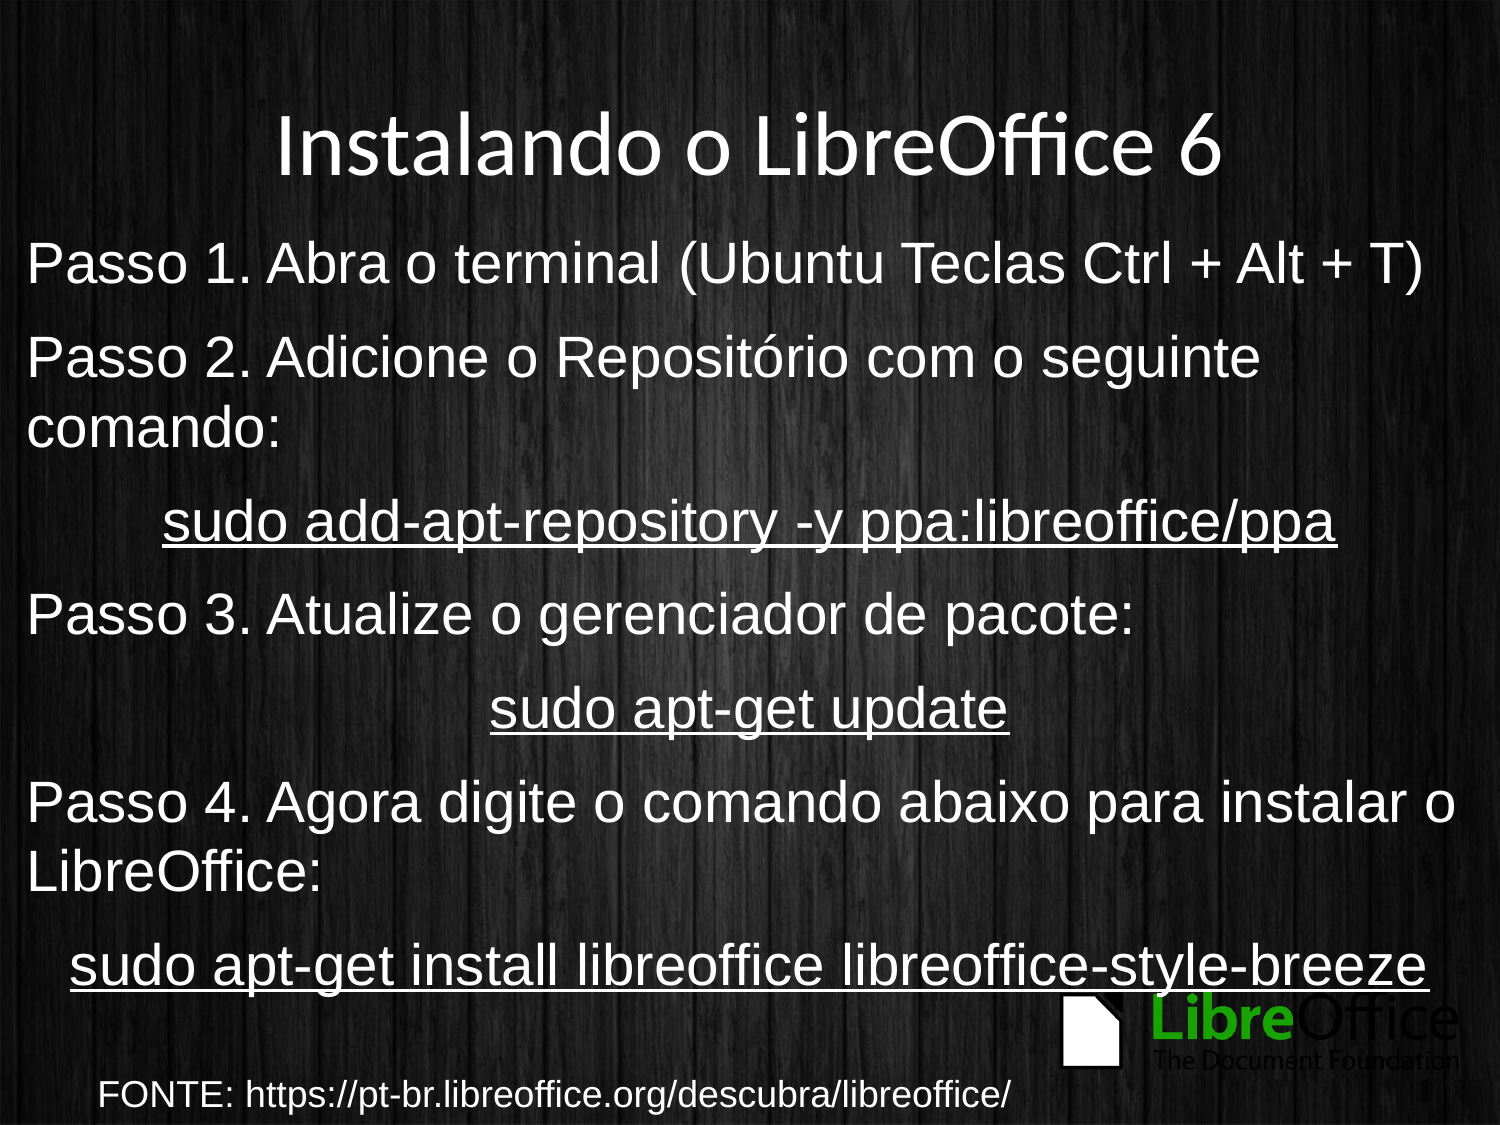

Instalando o LibreOffice 6
Passo 1. Abra o terminal (Ubuntu Teclas Ctrl + Alt + T)
Passo 2. Adicione o Repositório com o seguinte comando:
sudo add-apt-repository -y ppa:libreoffice/ppa
Passo 3. Atualize o gerenciador de pacote:
sudo apt-get update
Passo 4. Agora digite o comando abaixo para instalar o LibreOffice:
sudo apt-get install libreoffice libreoffice-style-breeze
FONTE: https://pt-br.libreoffice.org/descubra/libreoffice/